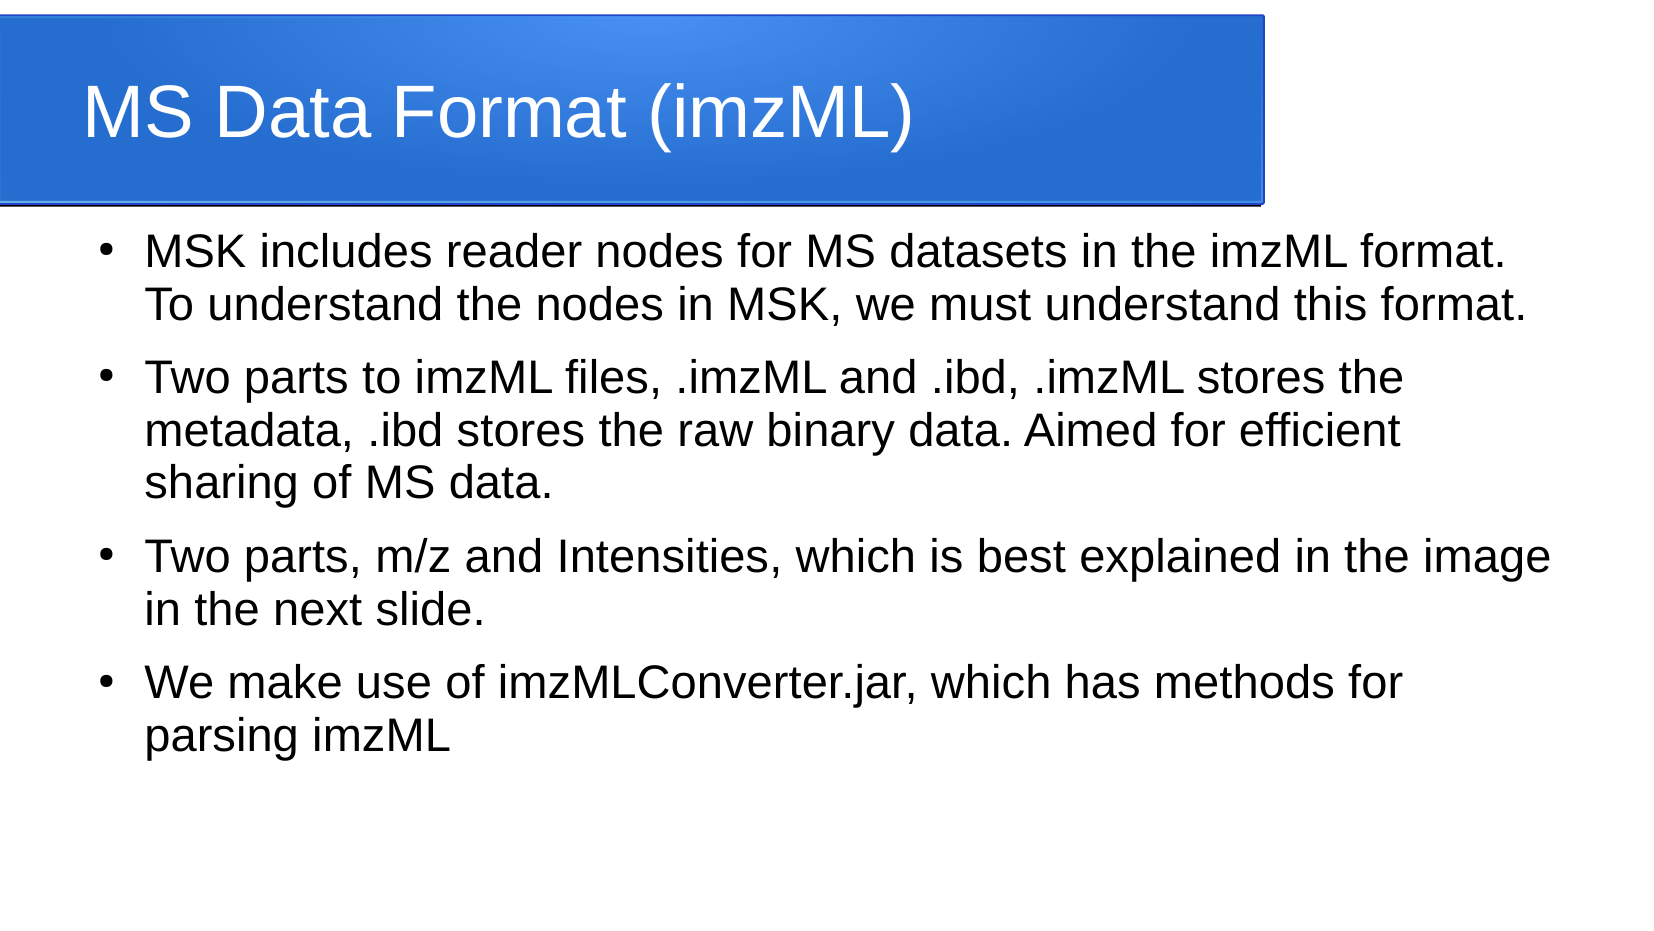

# MS Data Format (imzML)
MSK includes reader nodes for MS datasets in the imzML format. To understand the nodes in MSK, we must understand this format.
Two parts to imzML files, .imzML and .ibd, .imzML stores the metadata, .ibd stores the raw binary data. Aimed for efficient sharing of MS data.
Two parts, m/z and Intensities, which is best explained in the image in the next slide.
We make use of imzMLConverter.jar, which has methods for parsing imzML